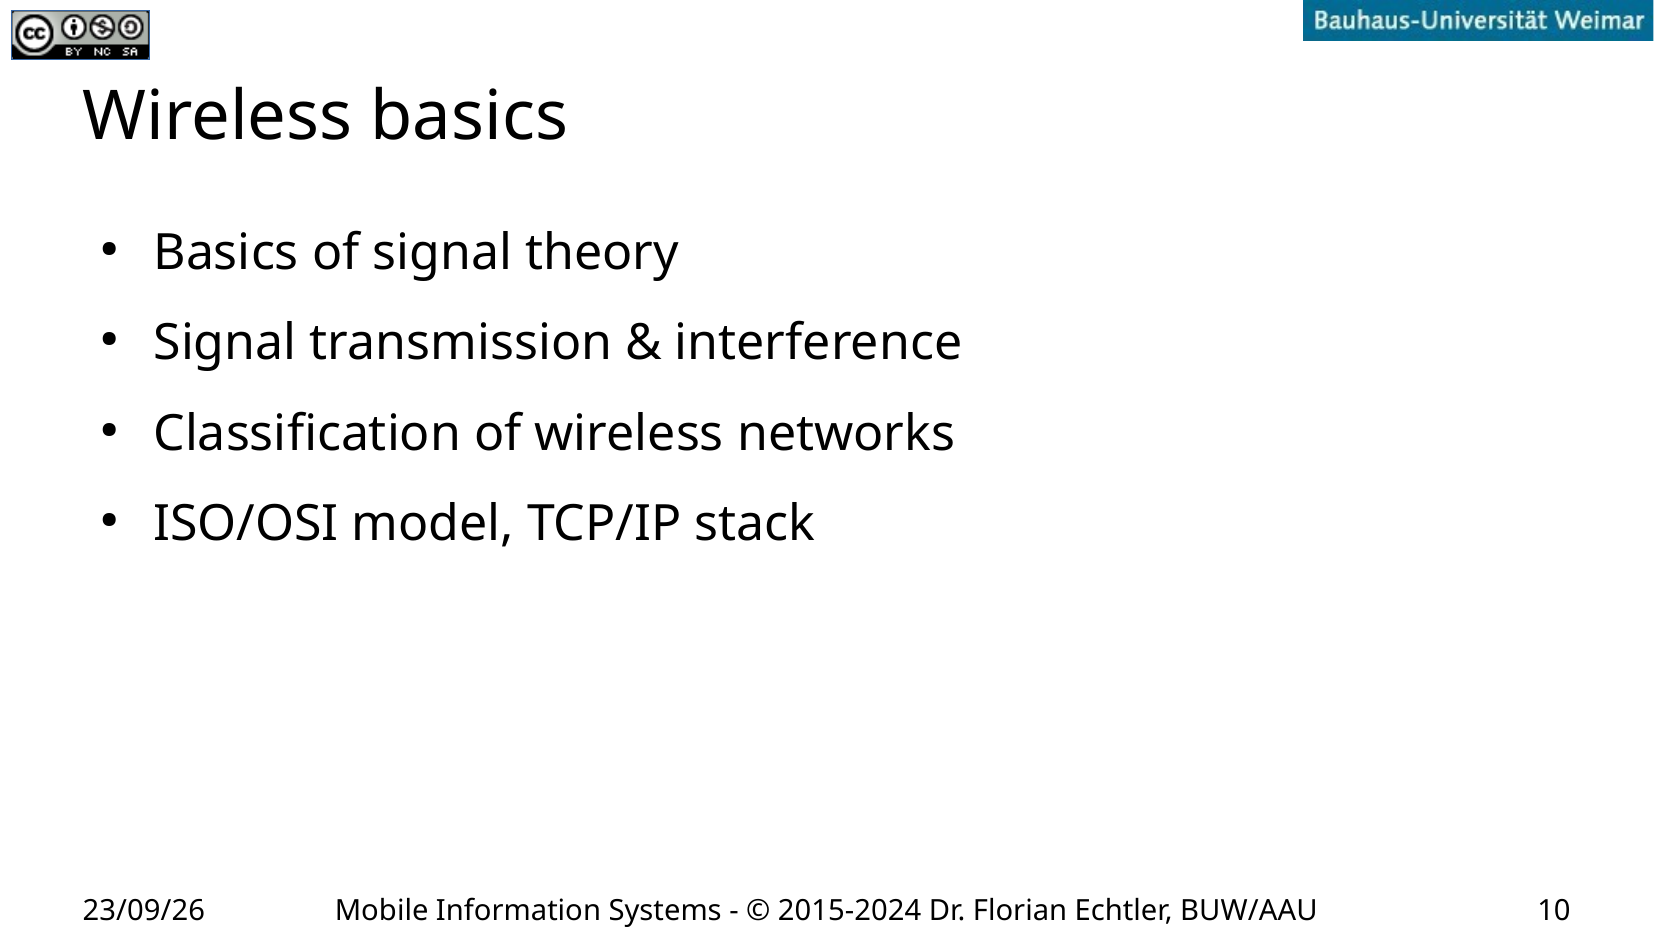

# Wireless basics
Basics of signal theory
Signal transmission & interference
Classification of wireless networks
ISO/OSI model, TCP/IP stack
Mobile Information Systems - © 2015-2024 Dr. Florian Echtler, BUW/AAU
10